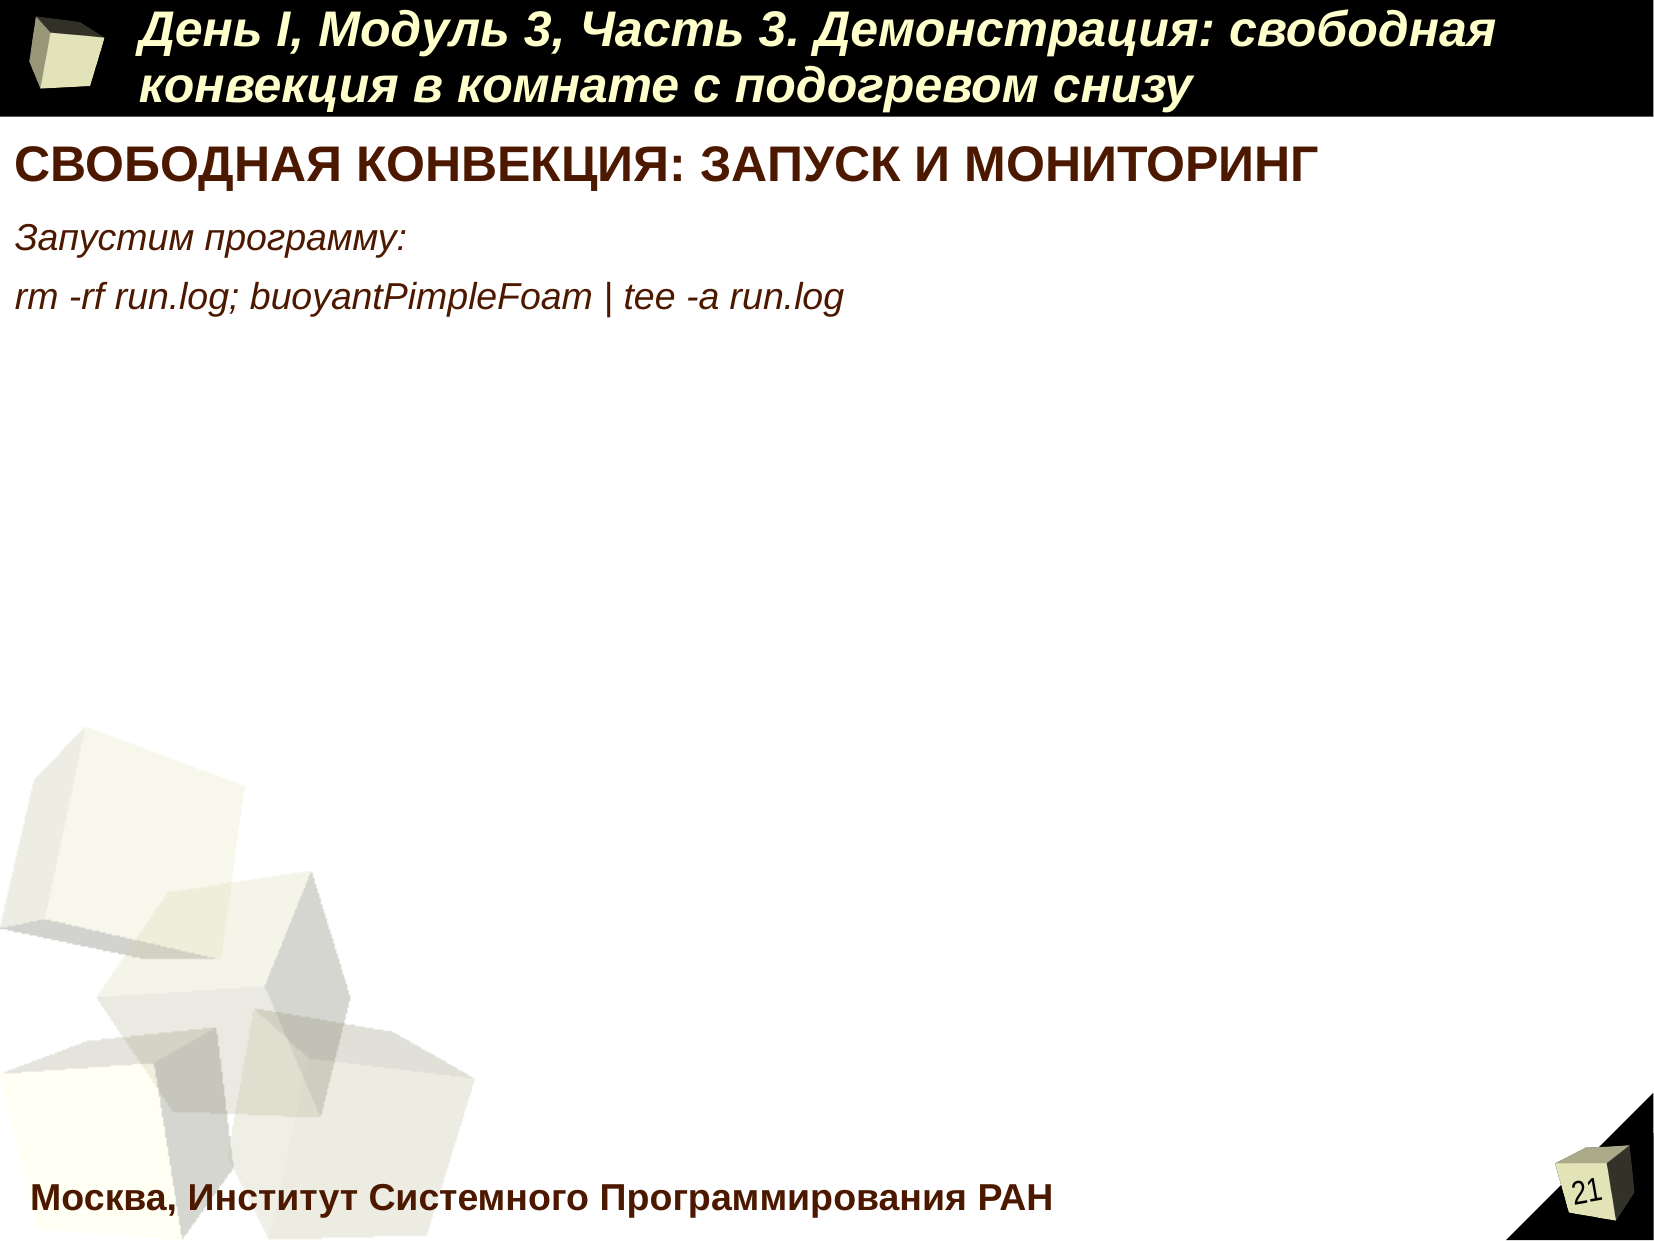

СВОБОДНАЯ КОНВЕКЦИЯ: ЗАПУСК И МОНИТОРИНГ
Запустим программу:
rm -rf run.log; buoyantPimpleFoam | tee -a run.log